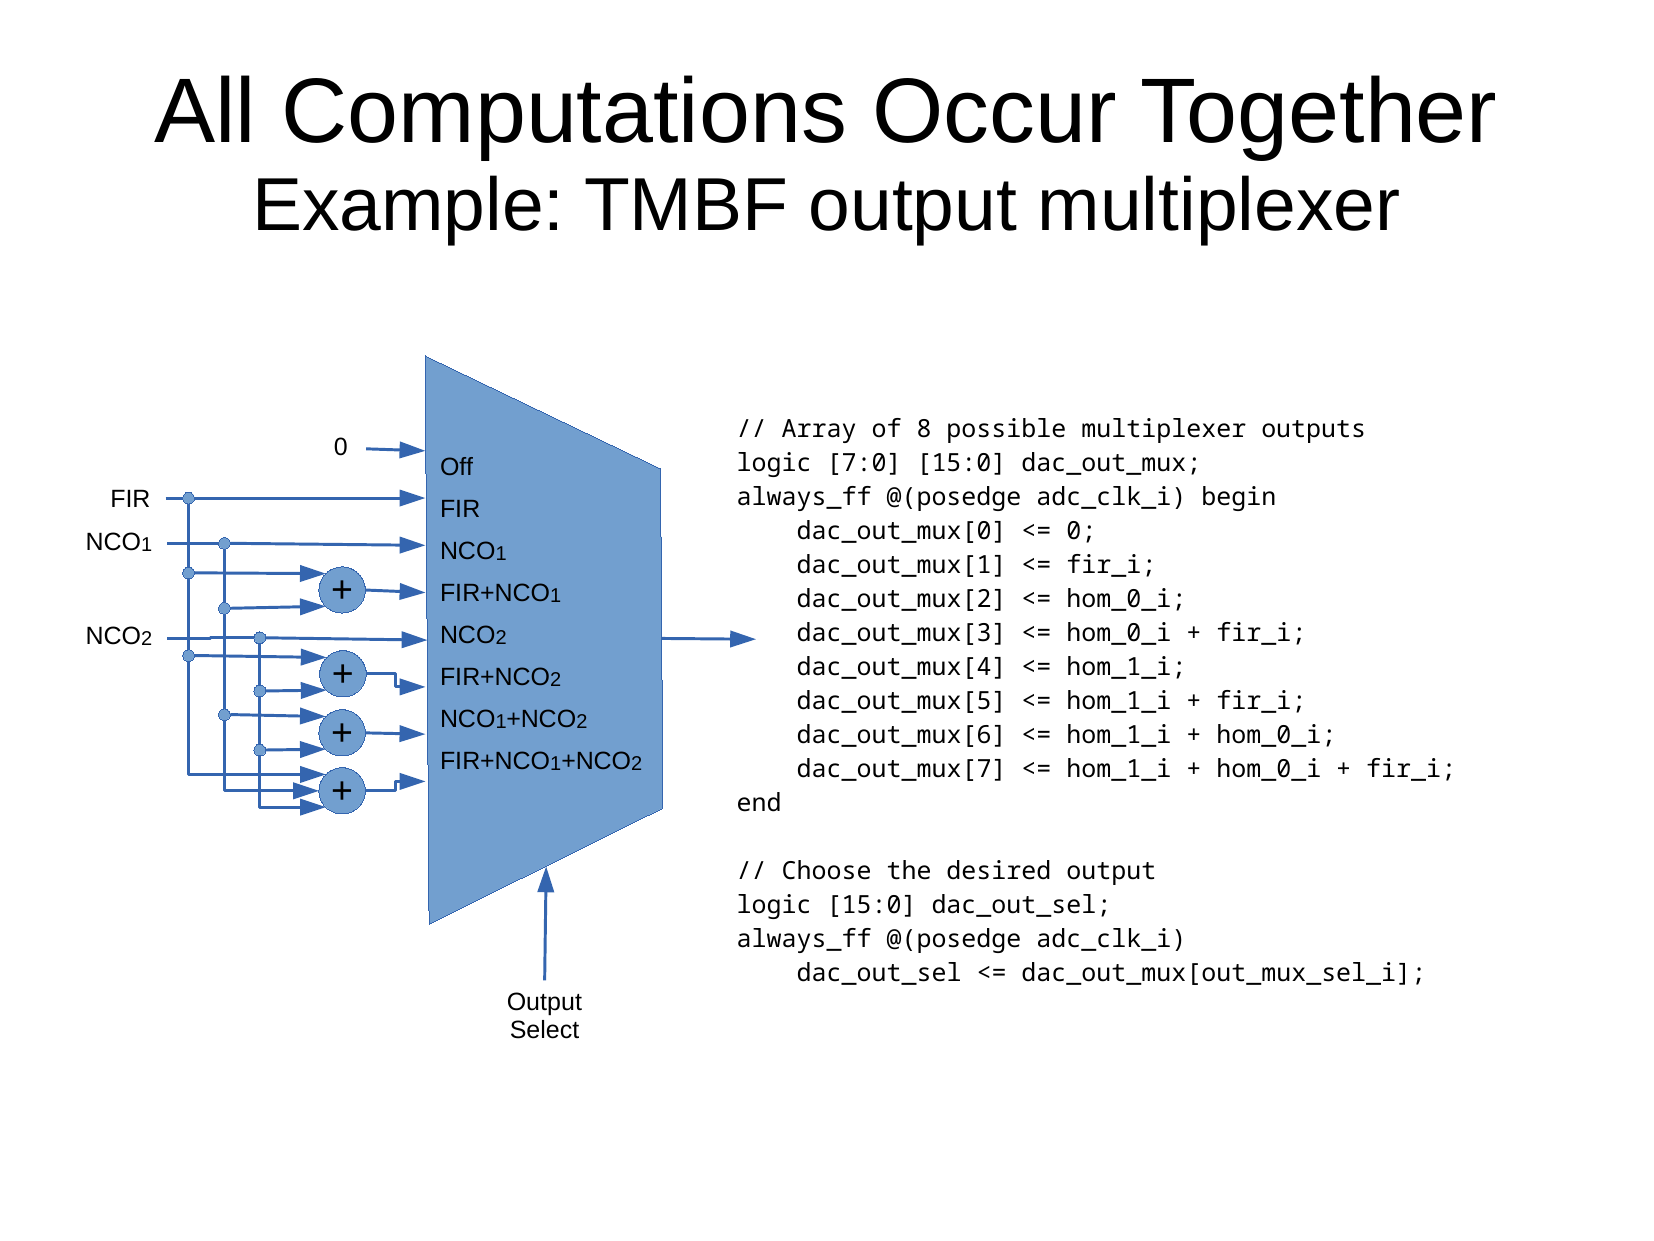

# All Computations Occur Together Example: TMBF output multiplexer
// Array of 8 possible multiplexer outputs
logic [7:0] [15:0] dac_out_mux;
always_ff @(posedge adc_clk_i) begin
 dac_out_mux[0] <= 0;
 dac_out_mux[1] <= fir_i;
 dac_out_mux[2] <= hom_0_i;
 dac_out_mux[3] <= hom_0_i + fir_i;
 dac_out_mux[4] <= hom_1_i;
 dac_out_mux[5] <= hom_1_i + fir_i;
 dac_out_mux[6] <= hom_1_i + hom_0_i;
 dac_out_mux[7] <= hom_1_i + hom_0_i + fir_i;
end
// Choose the desired output
logic [15:0] dac_out_sel;
always_ff @(posedge adc_clk_i)
 dac_out_sel <= dac_out_mux[out_mux_sel_i];
0
Off
FIR
NCO1
FIR+NCO1
NCO2
FIR+NCO2
NCO1+NCO2
FIR+NCO1+NCO2
FIR
NCO1
+
NCO2
+
+
+
Output
Select